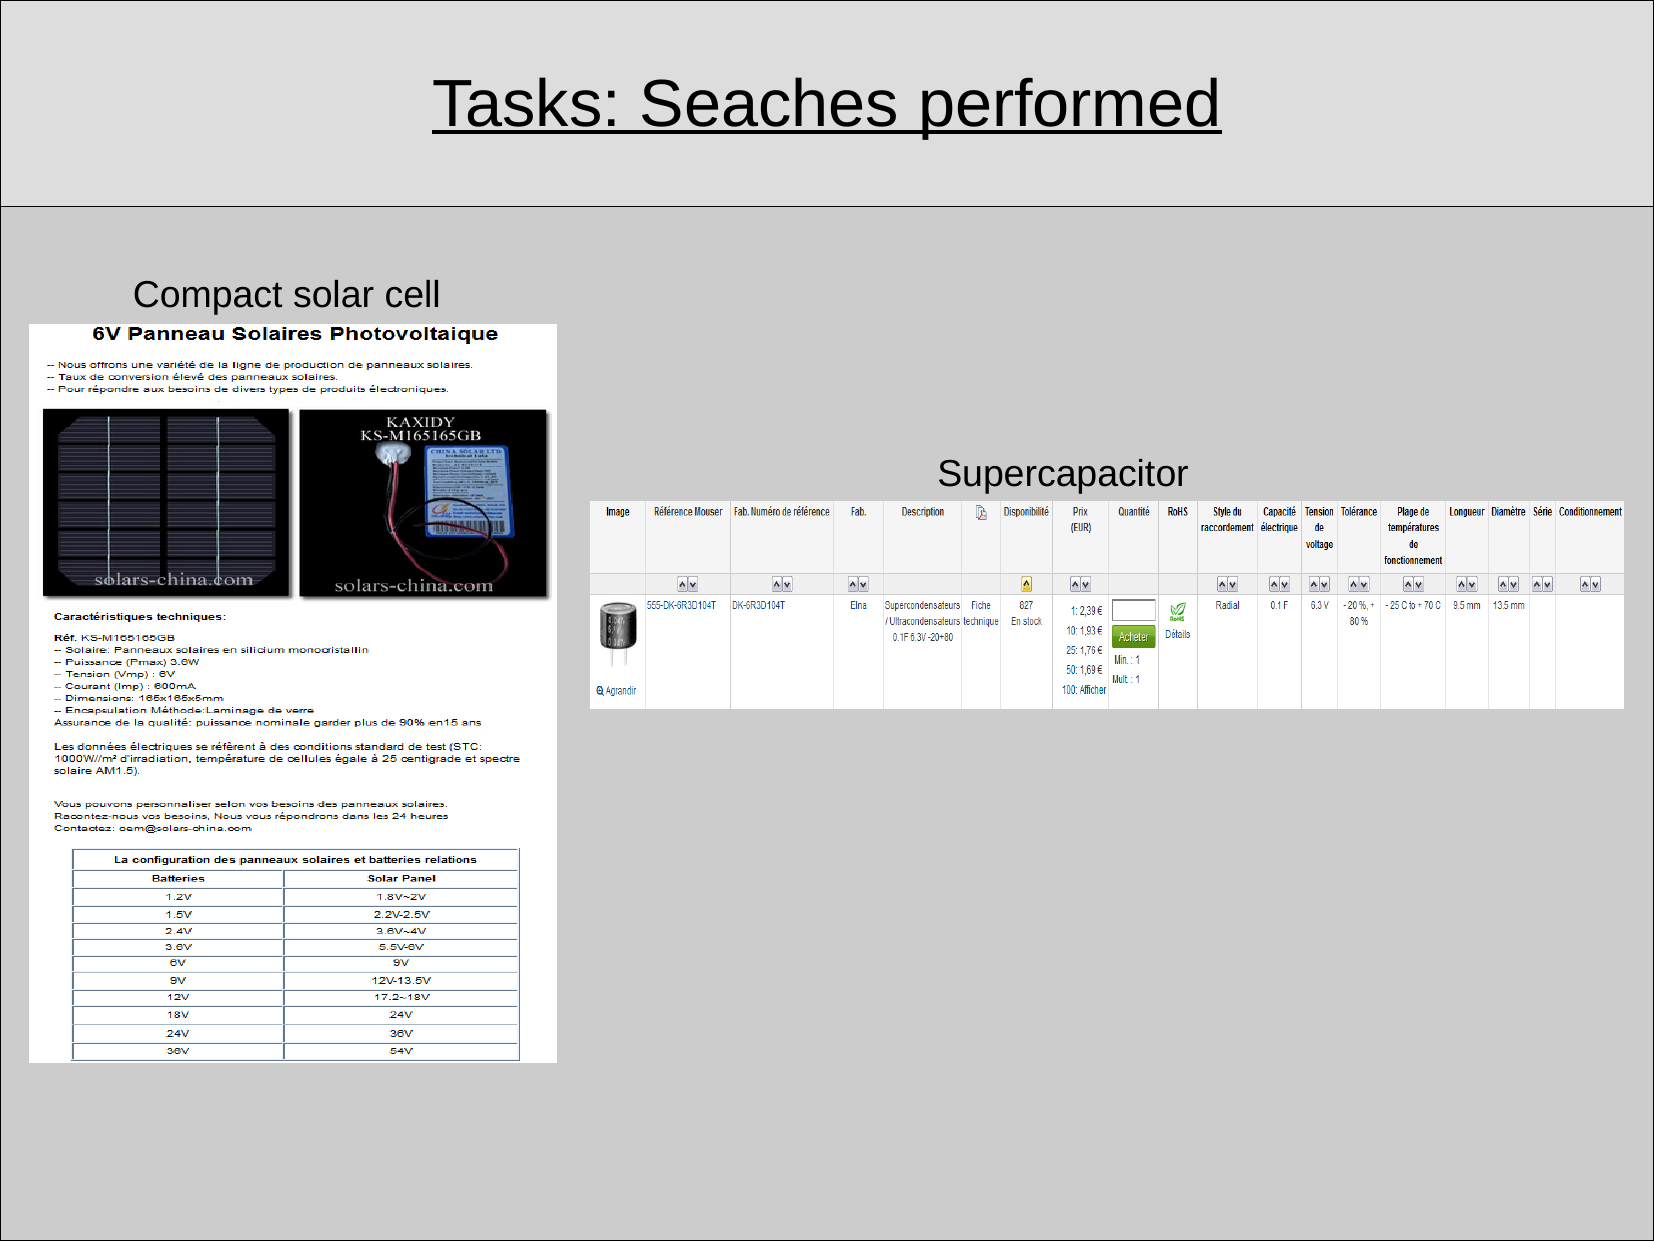

Tasks: Seaches performed
#
Compact solar cell
Supercapacitor